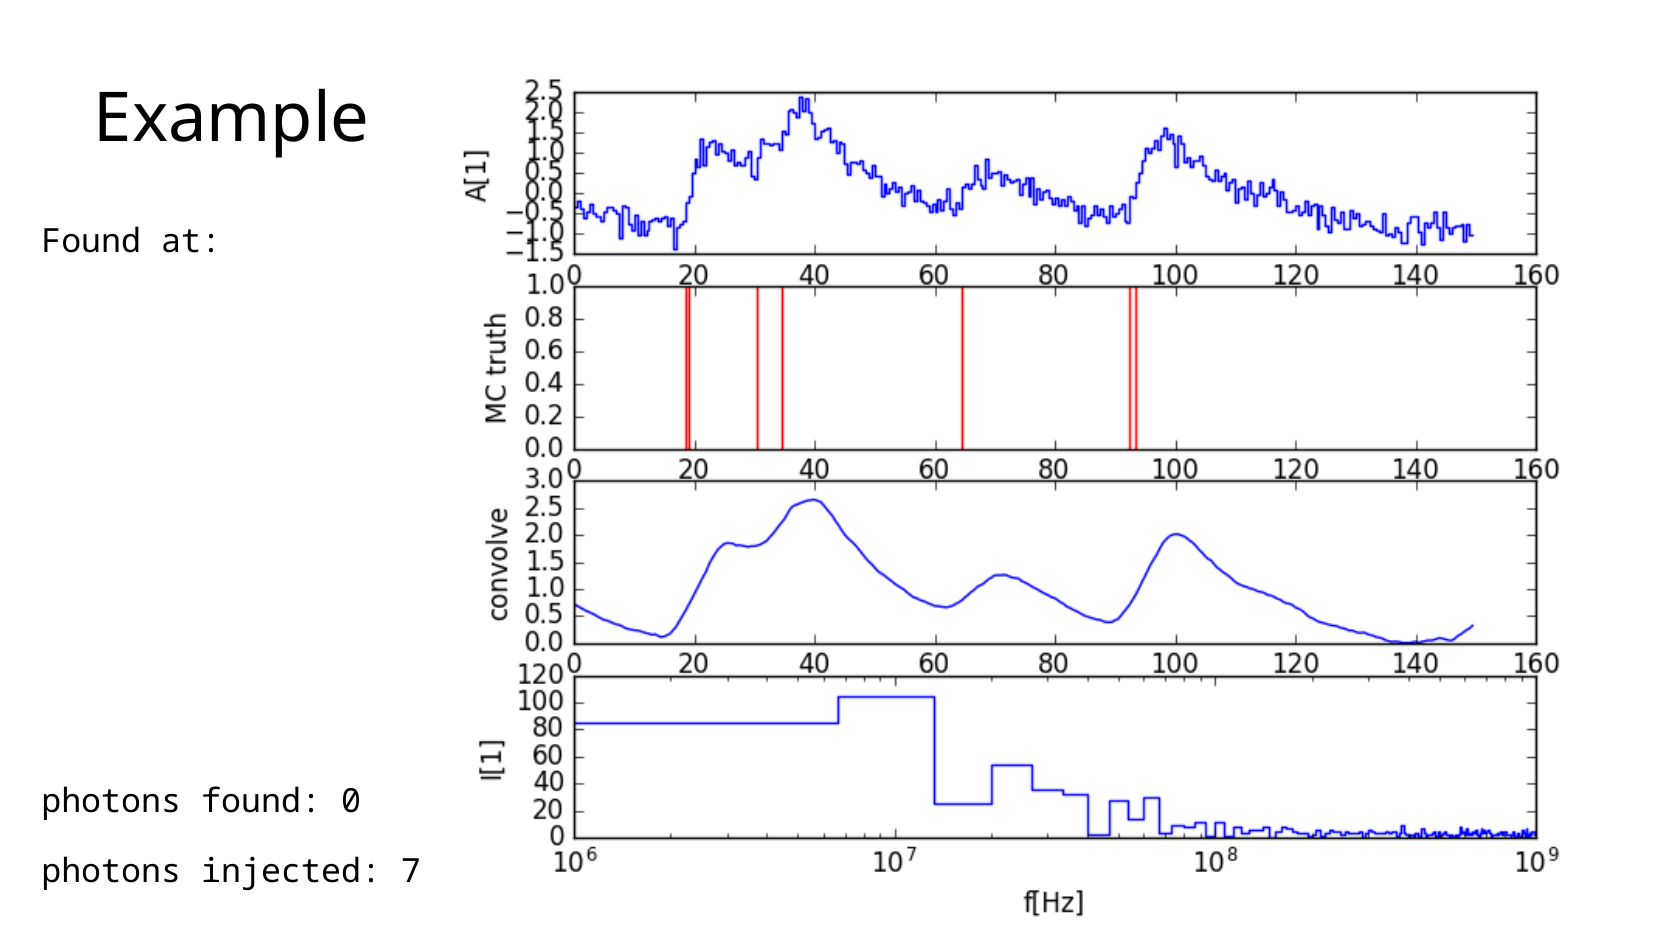

# Example
Found at:
photons found: 0
photons injected: 7